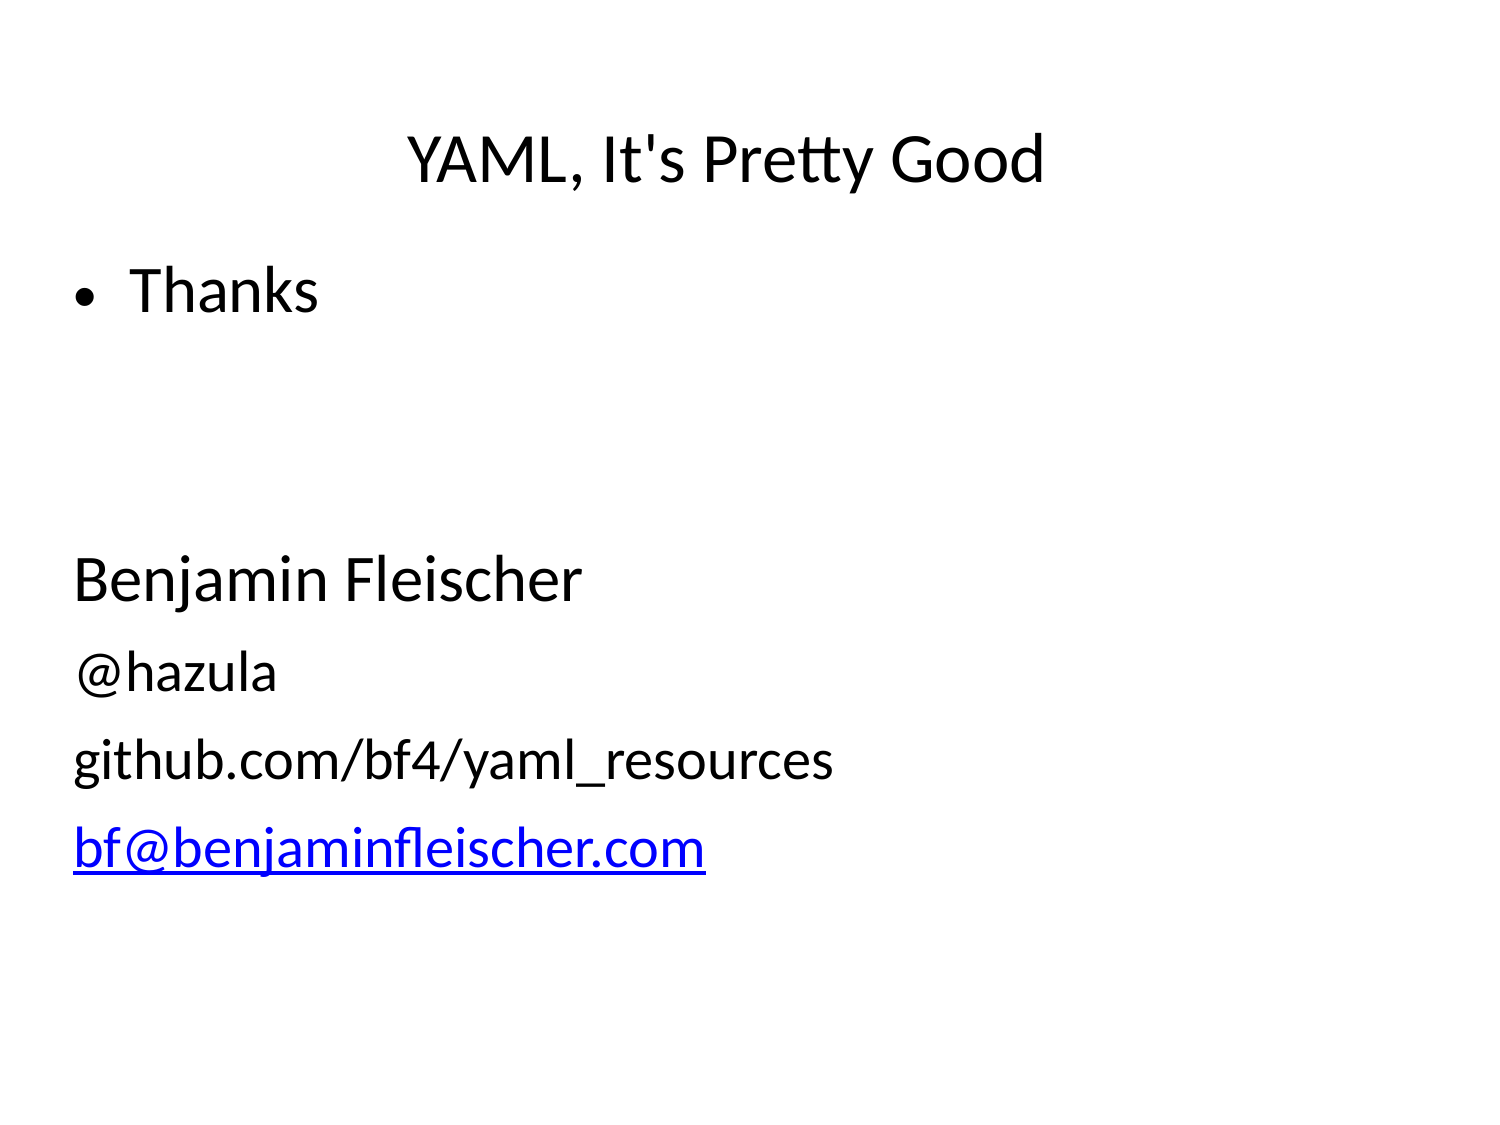

# YAML, It's Pretty Good
Thanks
Benjamin Fleischer
@hazula
github.com/bf4/yaml_resources
bf@benjaminfleischer.com